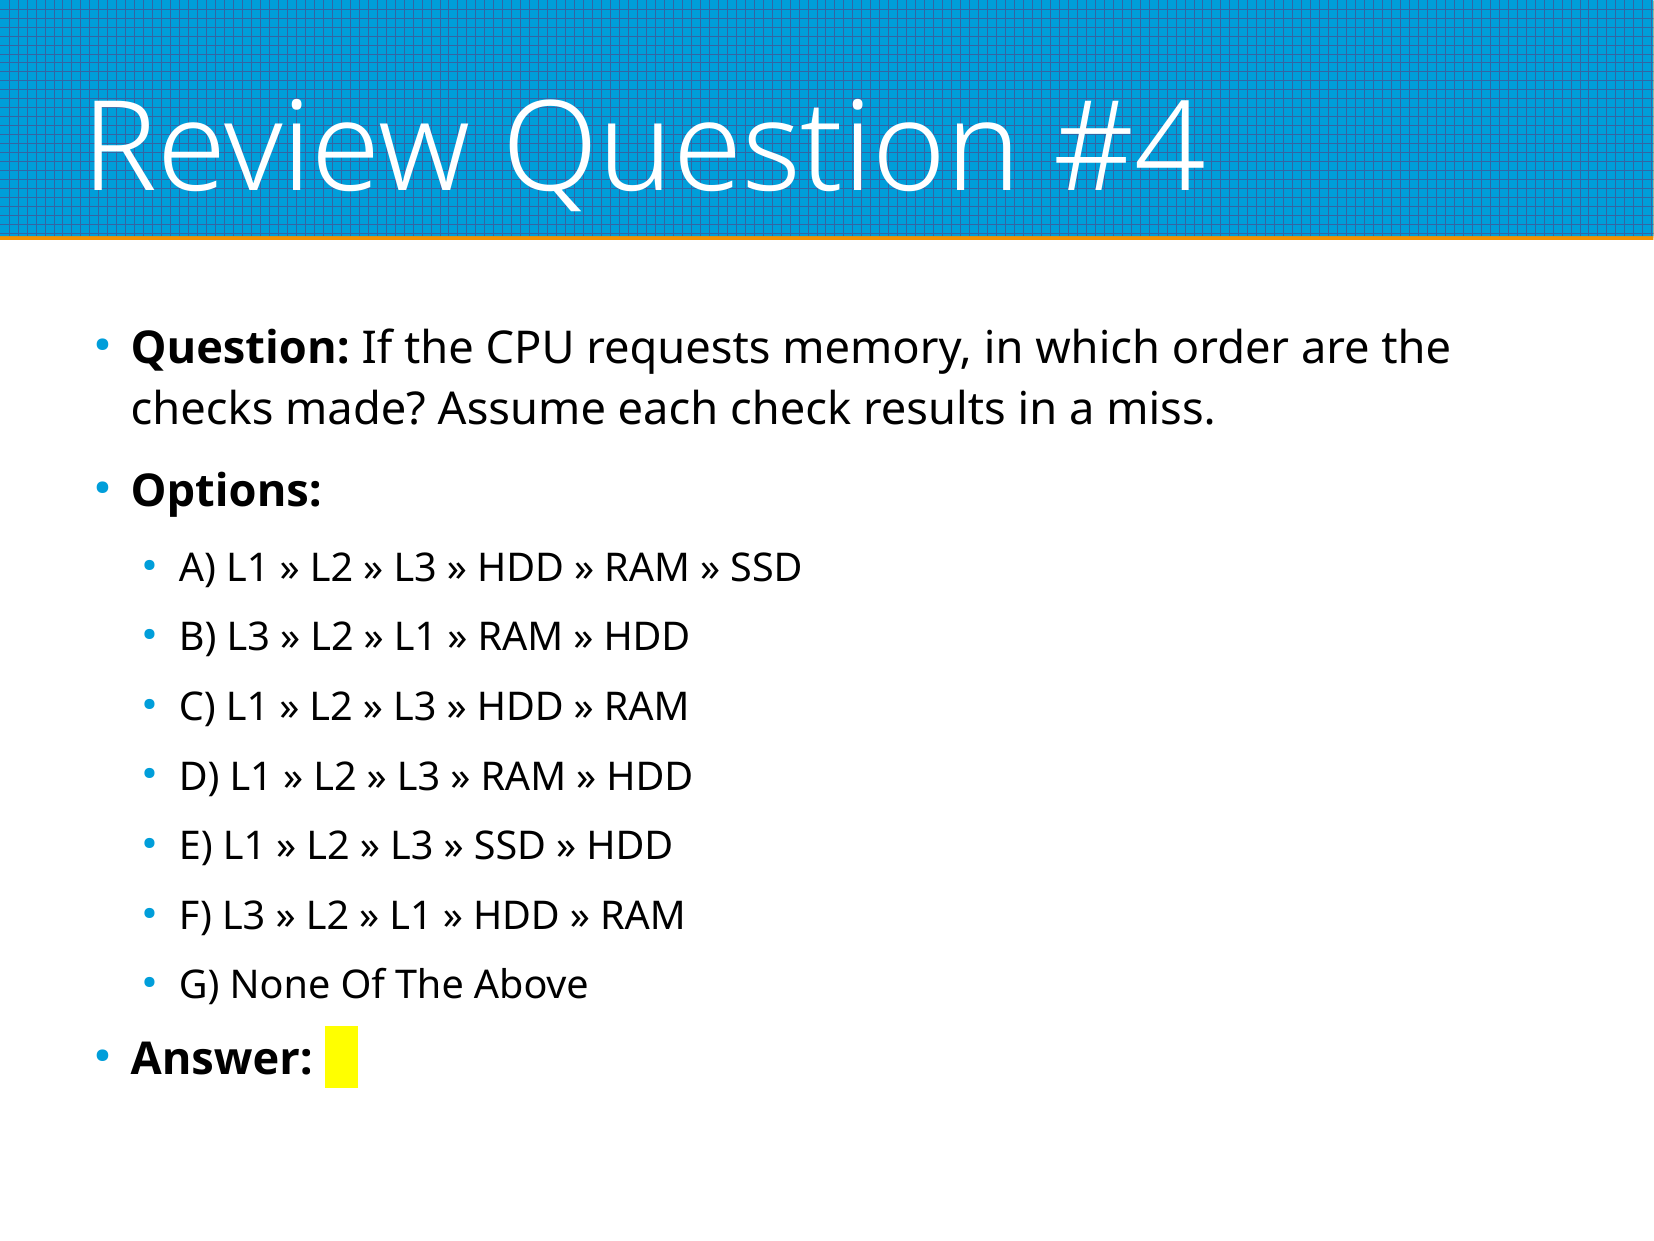

# Review Question #4
Question: If the CPU requests memory, in which order are the checks made? Assume each check results in a miss.
Options:
A) L1 » L2 » L3 » HDD » RAM » SSD
B) L3 » L2 » L1 » RAM » HDD
C) L1 » L2 » L3 » HDD » RAM
D) L1 » L2 » L3 » RAM » HDD
E) L1 » L2 » L3 » SSD » HDD
F) L3 » L2 » L1 » HDD » RAM
G) None Of The Above
Answer: D